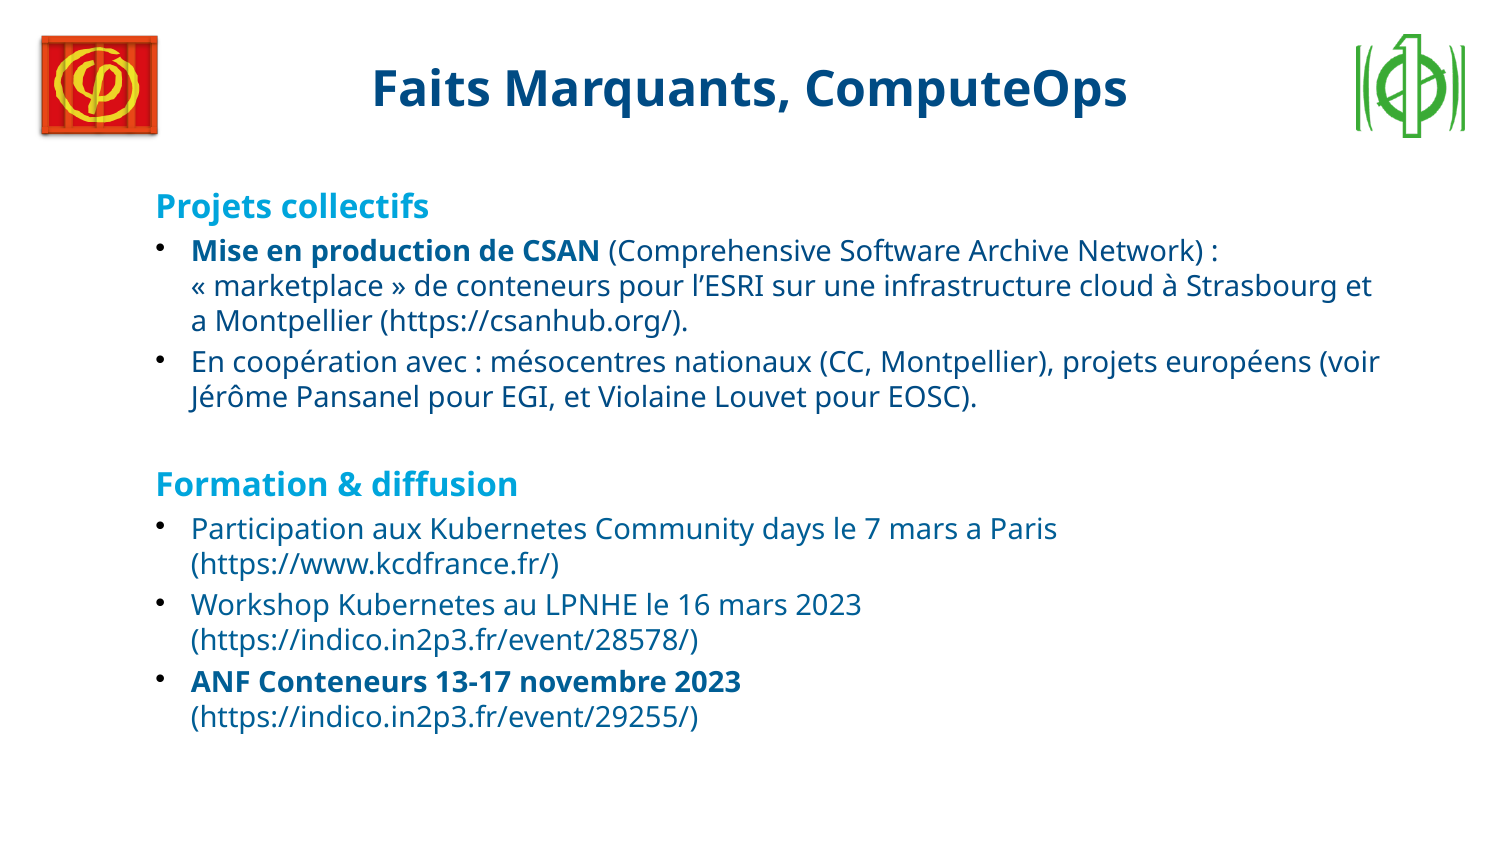

Faits Marquants, ComputeOps
Projets collectifs
Mise en production de CSAN (Comprehensive Software Archive Network) : « marketplace » de conteneurs pour l’ESRI sur une infrastructure cloud à Strasbourg et a Montpellier (https://csanhub.org/).
En coopération avec : mésocentres nationaux (CC, Montpellier), projets européens (voir Jérôme Pansanel pour EGI, et Violaine Louvet pour EOSC).
Formation & diffusion
Participation aux Kubernetes Community days le 7 mars a Paris
(https://www.kcdfrance.fr/)
Workshop Kubernetes au LPNHE le 16 mars 2023
(https://indico.in2p3.fr/event/28578/)
ANF Conteneurs 13-17 novembre 2023
(https://indico.in2p3.fr/event/29255/)